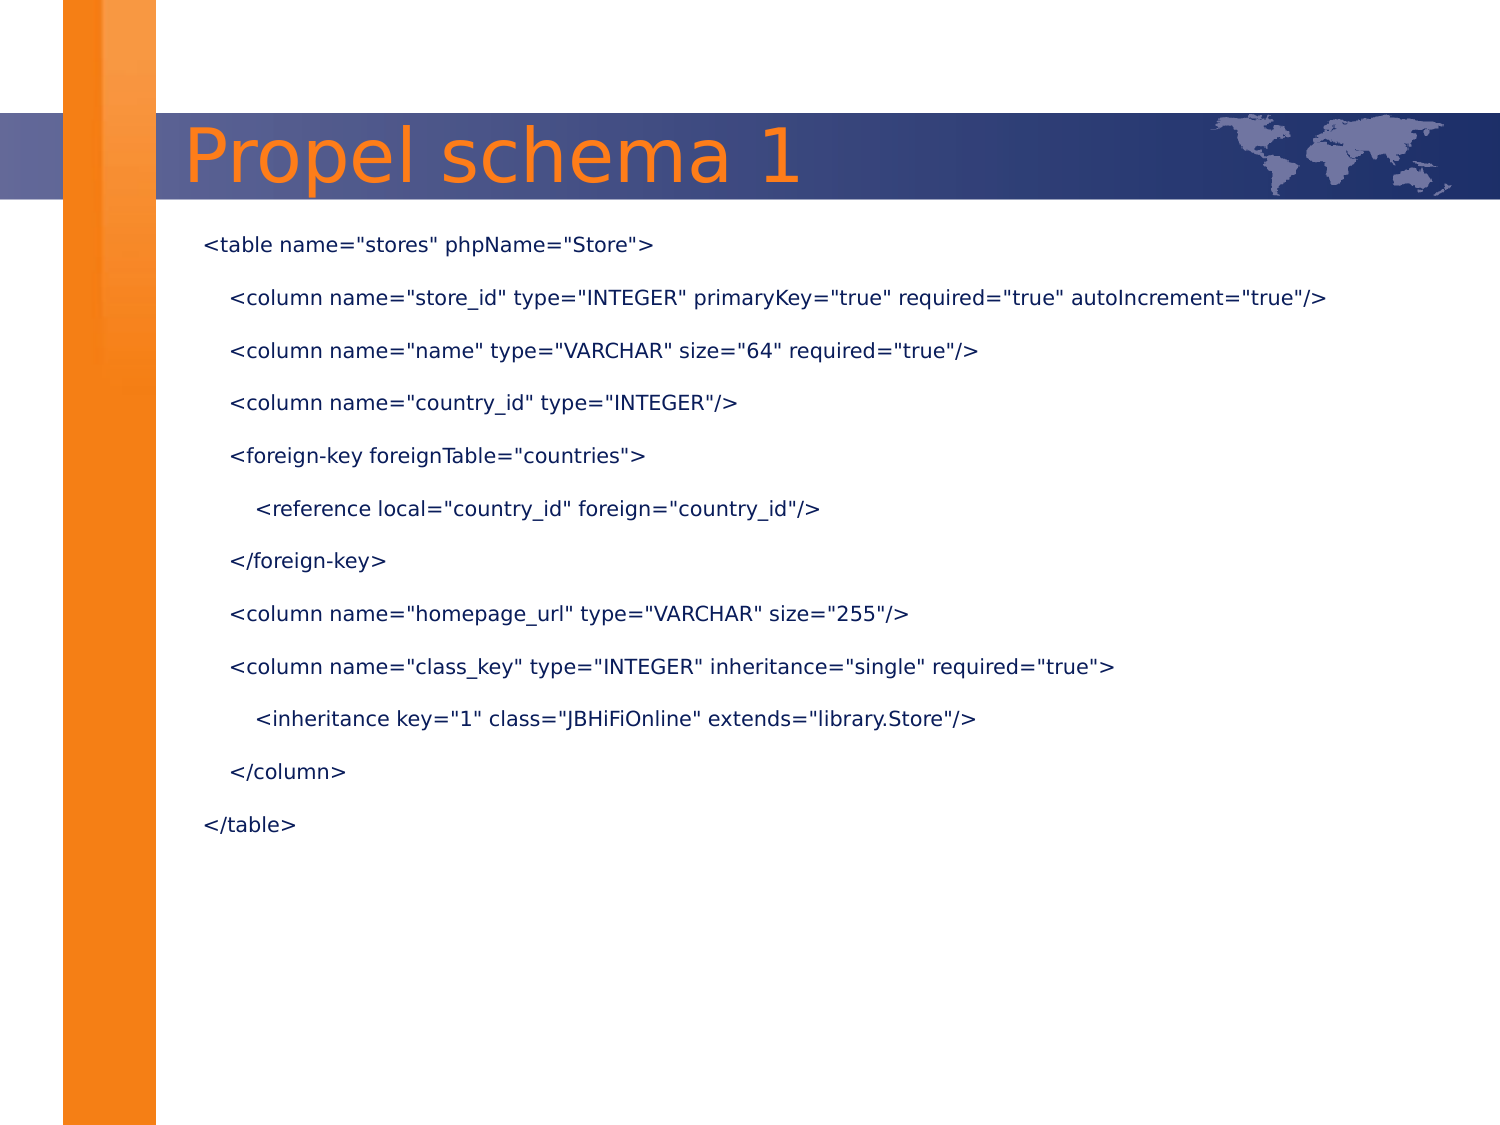

# Propel schema 1
 <table name="stores" phpName="Store">
 <column name="store_id" type="INTEGER" primaryKey="true" required="true" autoIncrement="true"/>
 <column name="name" type="VARCHAR" size="64" required="true"/>
 <column name="country_id" type="INTEGER"/>
 <foreign-key foreignTable="countries">
 <reference local="country_id" foreign="country_id"/>
 </foreign-key>
 <column name="homepage_url" type="VARCHAR" size="255"/>
 <column name="class_key" type="INTEGER" inheritance="single" required="true">
 <inheritance key="1" class="JBHiFiOnline" extends="library.Store"/>
 </column>
 </table>